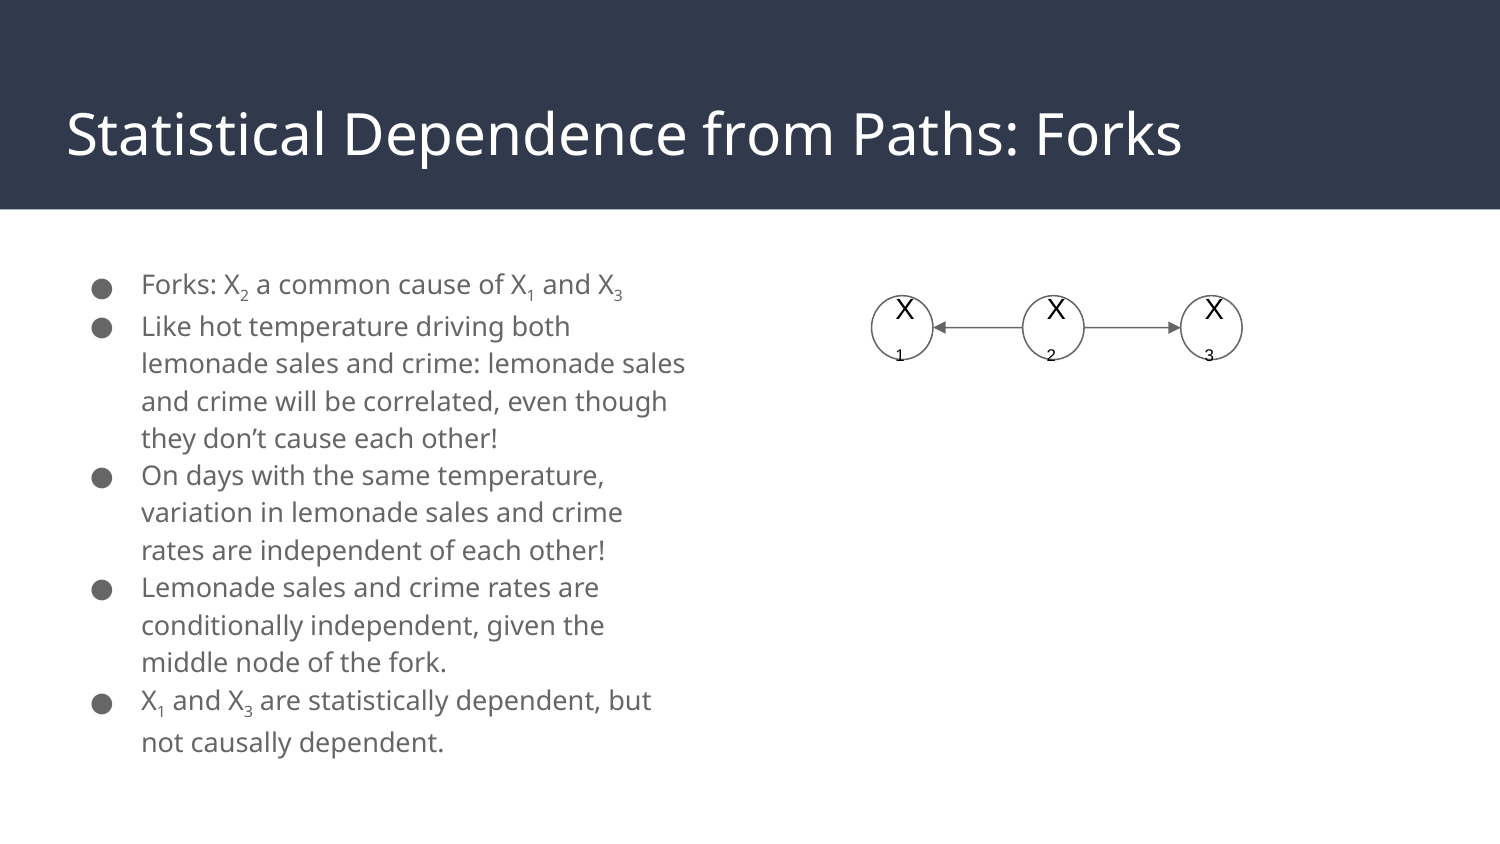

# Statistical Dependence from Paths: Forks
Forks: X2 a common cause of X1 and X3
Like hot temperature driving both lemonade sales and crime: lemonade sales and crime will be correlated, even though they don’t cause each other!
On days with the same temperature, variation in lemonade sales and crime rates are independent of each other!
Lemonade sales and crime rates are conditionally independent, given the middle node of the fork.
X1 and X3 are statistically dependent, but not causally dependent.
X1
X2
X3